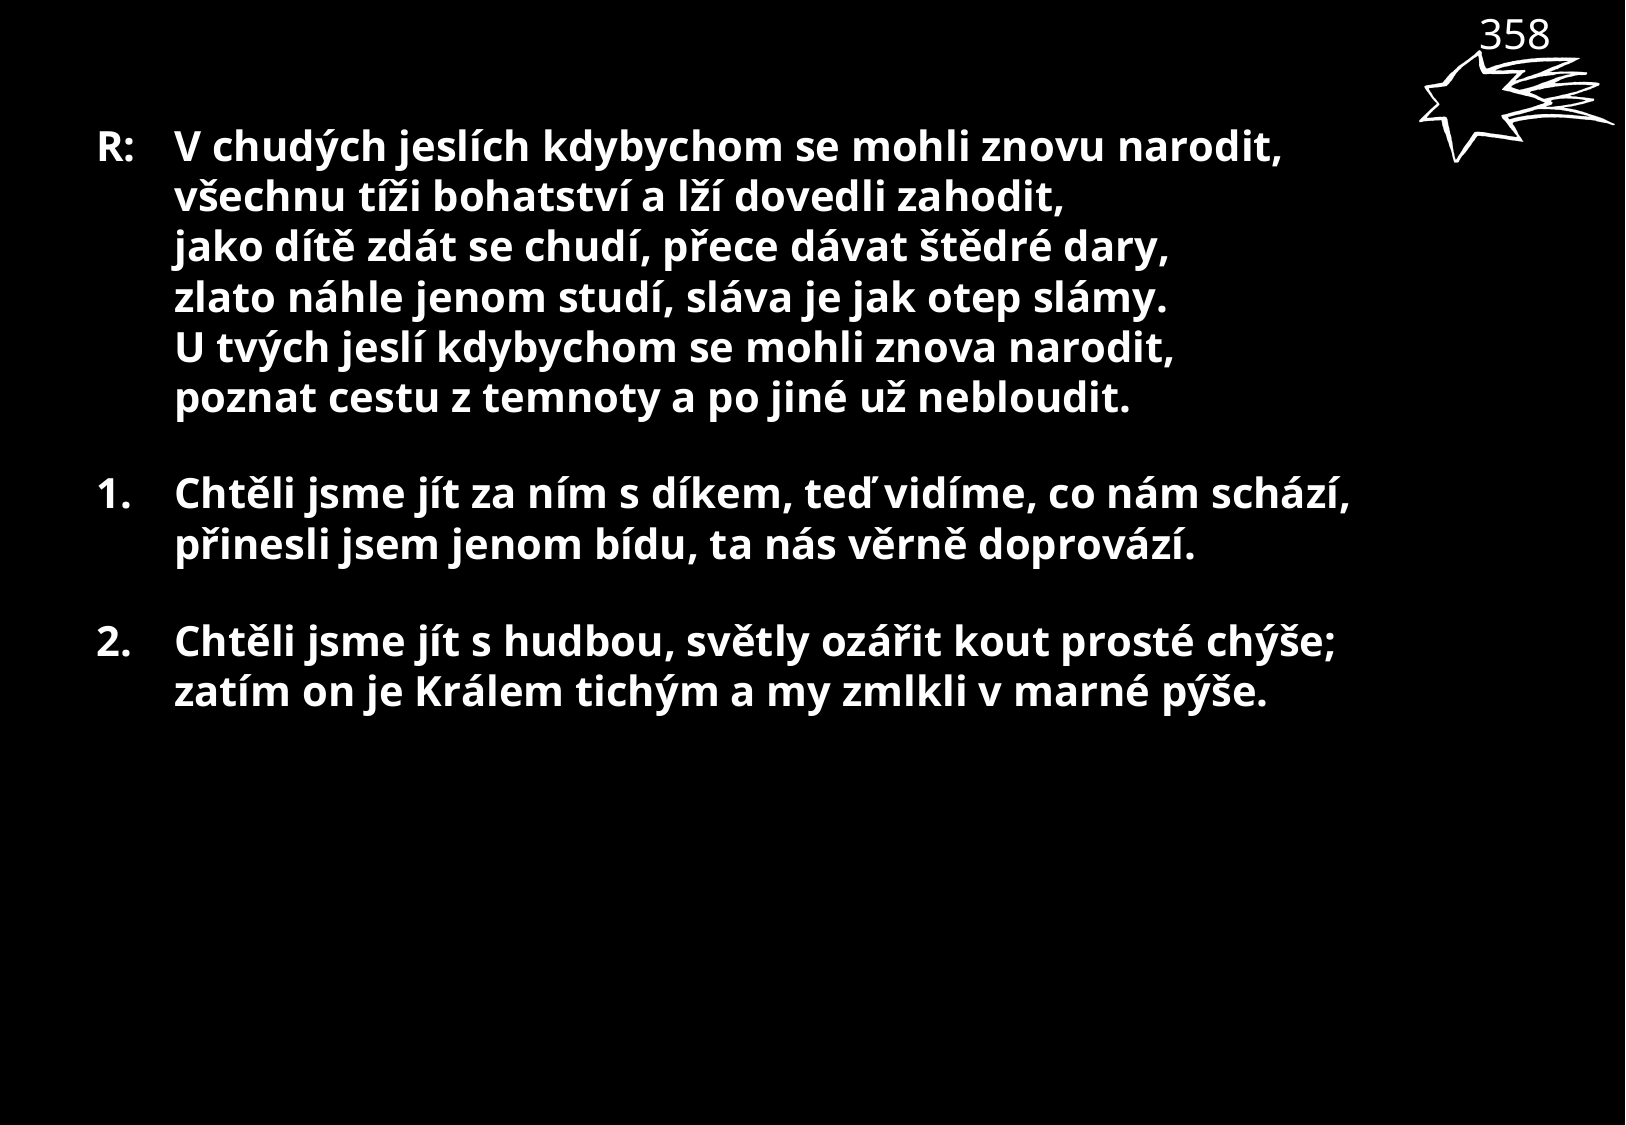

358
# R: 	V chudých jeslích kdybychom se mohli znovu narodit, všechnu tíži bohatství a lží dovedli zahodit, jako dítě zdát se chudí, přece dávat štědré dary, zlato náhle jenom studí, sláva je jak otep slámy. U tvých jeslí kdybychom se mohli znova narodit, poznat cestu z temnoty a po jiné už nebloudit.
1. 	Chtěli jsme jít za ním s díkem, teď vidíme, co nám schází,
přinesli jsem jenom bídu, ta nás věrně doprovází.
2. 	Chtěli jsme jít s hudbou, světly ozářit kout prosté chýše;
zatím on je Králem tichým a my zmlkli v marné pýše.